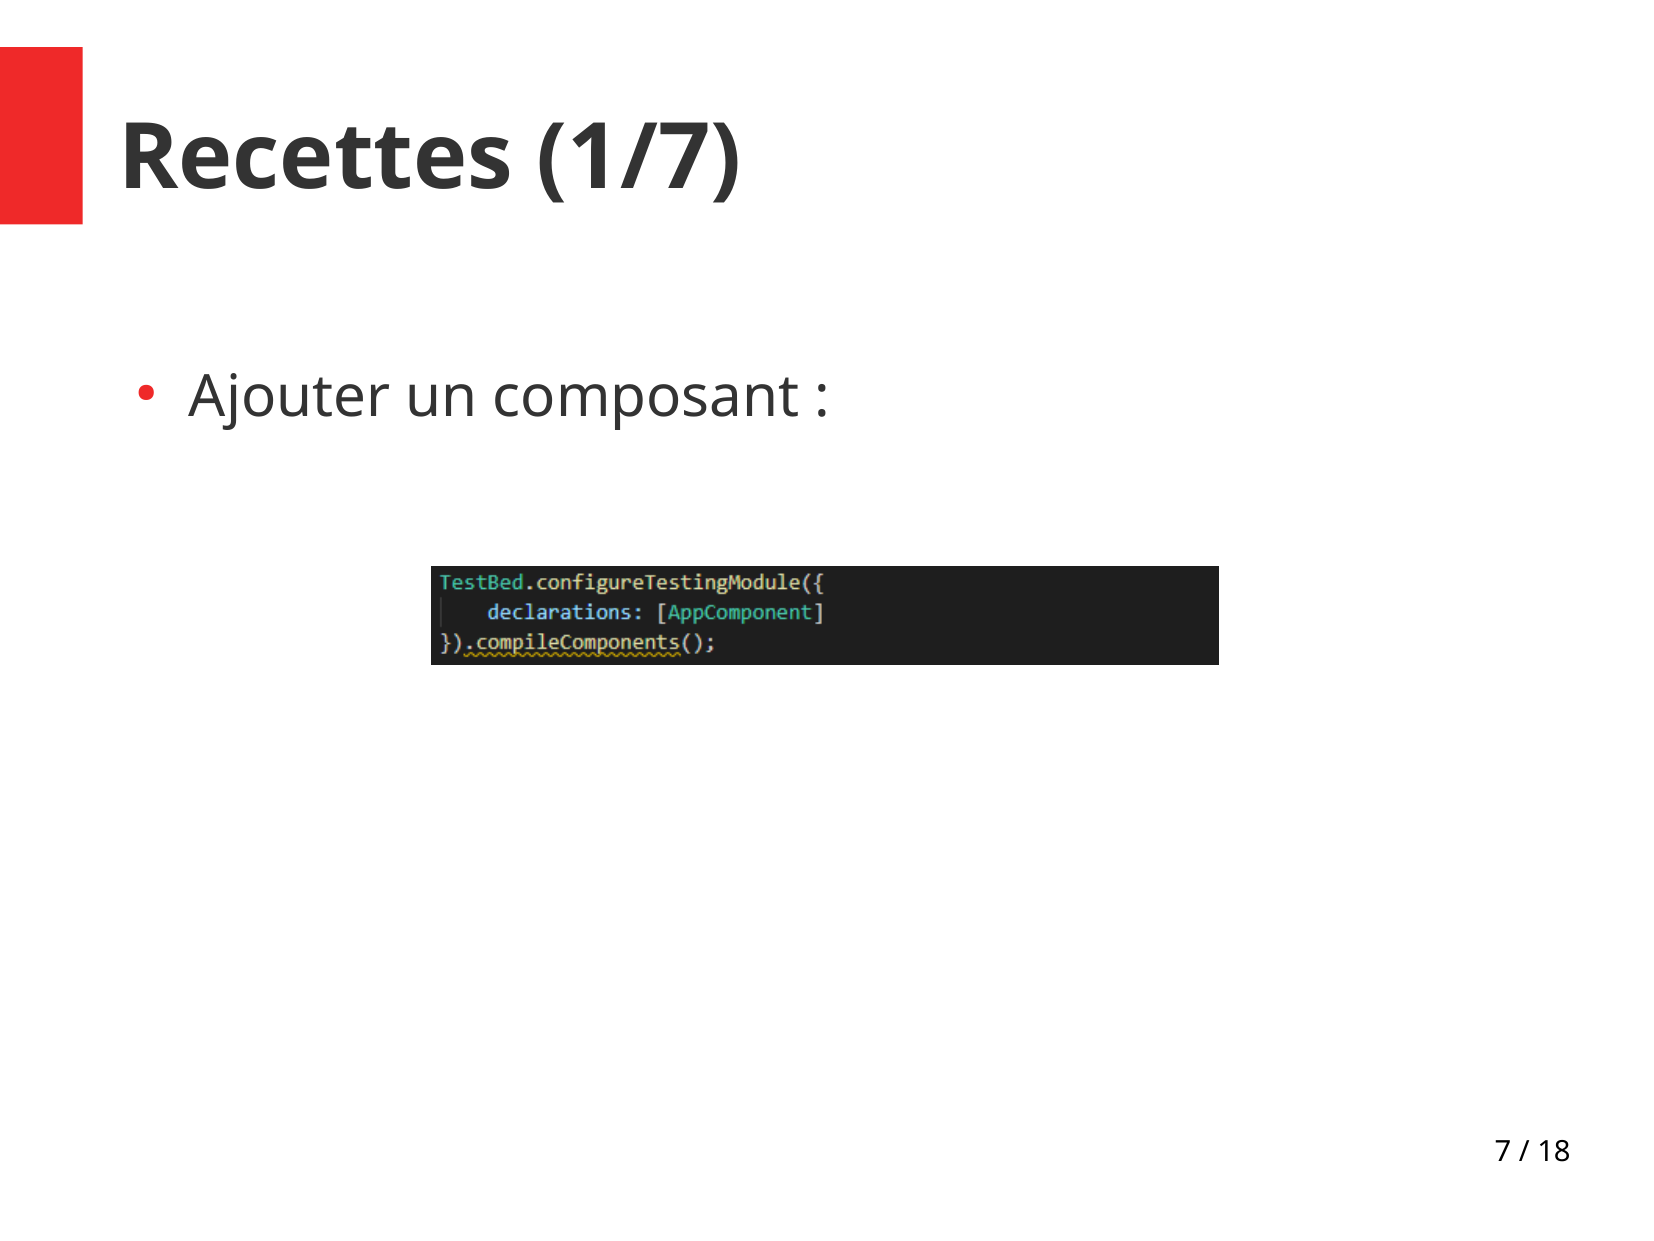

# Recettes (1/7)
Ajouter un composant :
7